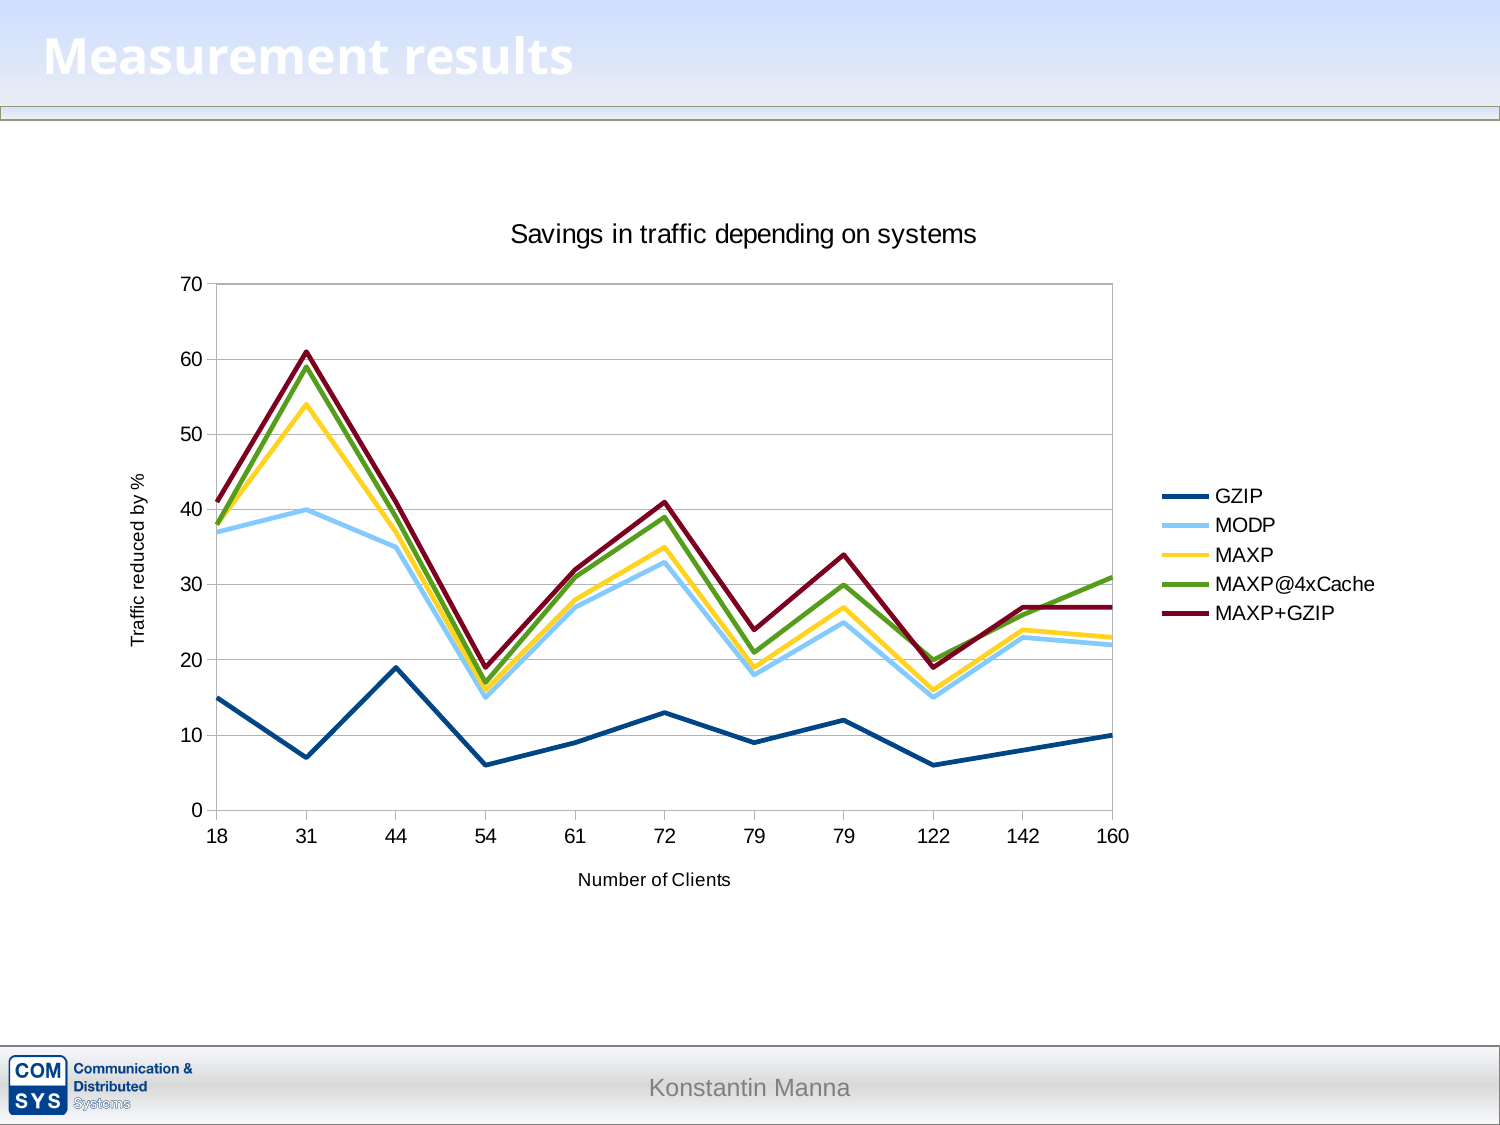

# Measurement results
### Chart: Savings in traffic depending on systems
| Category | GZIP | MODP | MAXP | MAXP@4xCache | MAXP+GZIP |
|---|---|---|---|---|---|
| 18 | 15.0 | 37.0 | 38.0 | 38.0 | 41.0 |
| 31 | 7.0 | 40.0 | 54.0 | 59.0 | 61.0 |
| 44 | 19.0 | 35.0 | 37.0 | 39.0 | 41.0 |
| 54 | 6.0 | 15.0 | 16.0 | 17.0 | 19.0 |
| 61 | 9.0 | 27.0 | 28.0 | 31.0 | 32.0 |
| 72 | 13.0 | 33.0 | 35.0 | 39.0 | 41.0 |
| 79 | 9.0 | 18.0 | 19.0 | 21.0 | 24.0 |
| 79 | 12.0 | 25.0 | 27.0 | 30.0 | 34.0 |
| 122 | 6.0 | 15.0 | 16.0 | 20.0 | 19.0 |
| 142 | 8.0 | 23.0 | 24.0 | 26.0 | 27.0 |
| 160 | 10.0 | 22.0 | 23.0 | 31.0 | 27.0 |